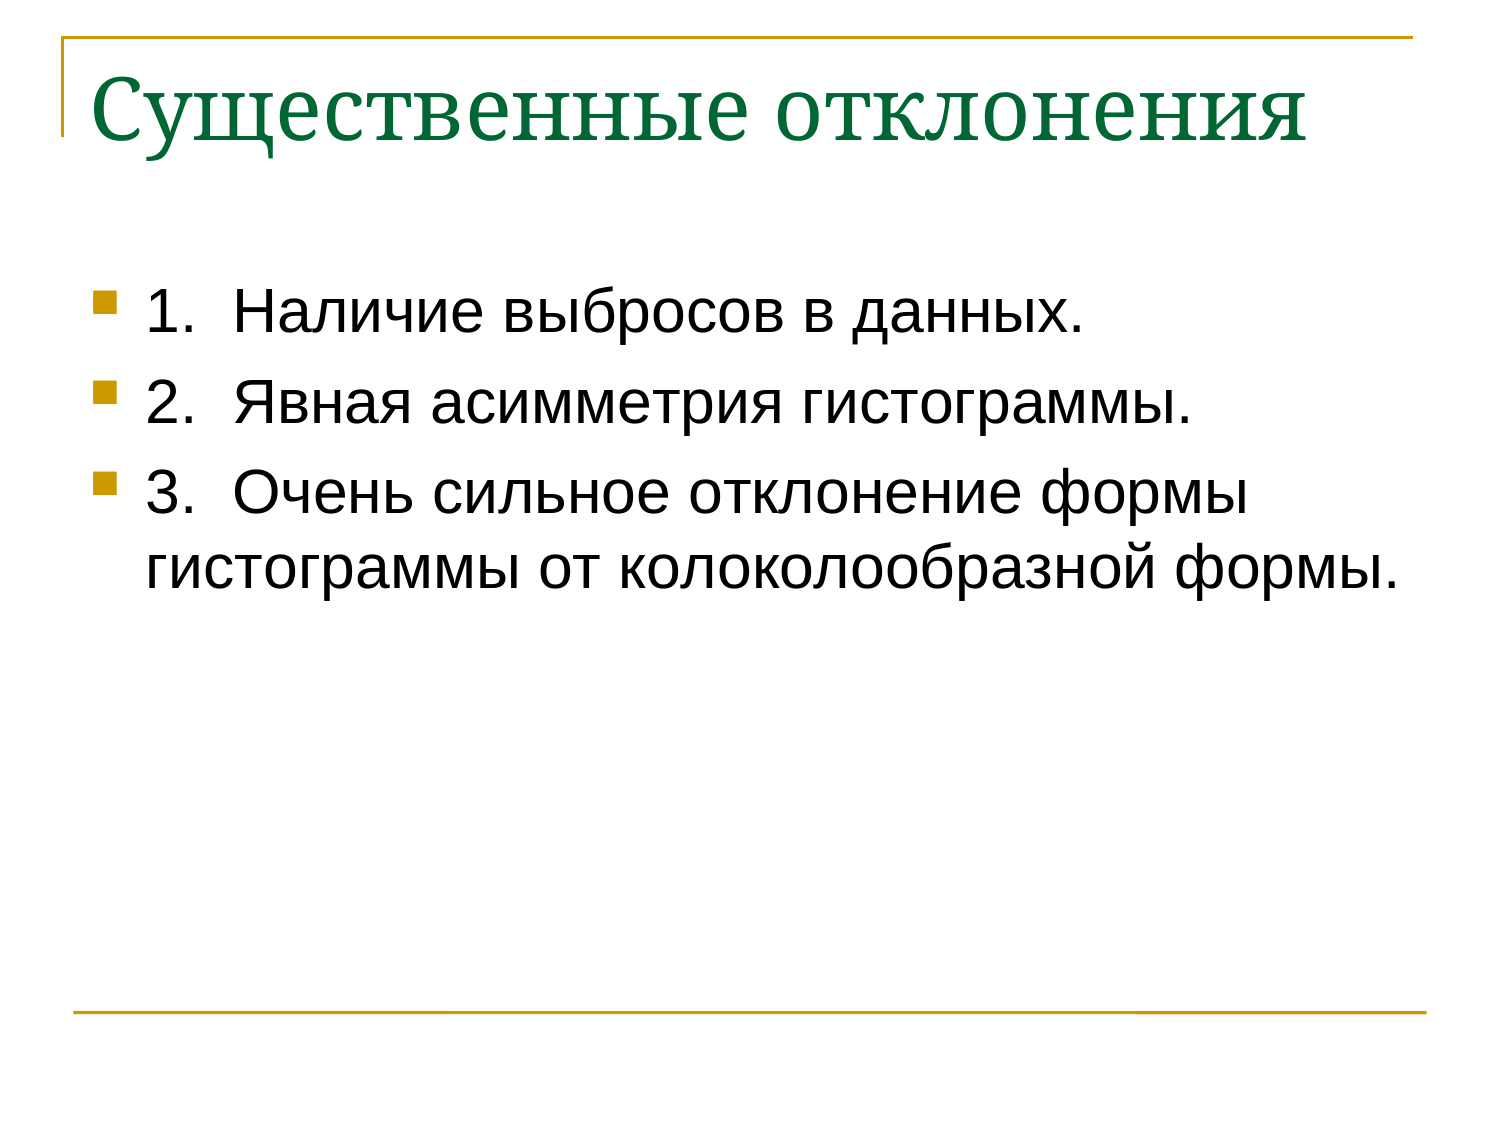

# Существенные отклонения
1. Наличие выбросов в данных.
2. Явная асимметрия гистограммы.
3. Очень сильное отклонение формы гистограммы от колоколообразной формы.